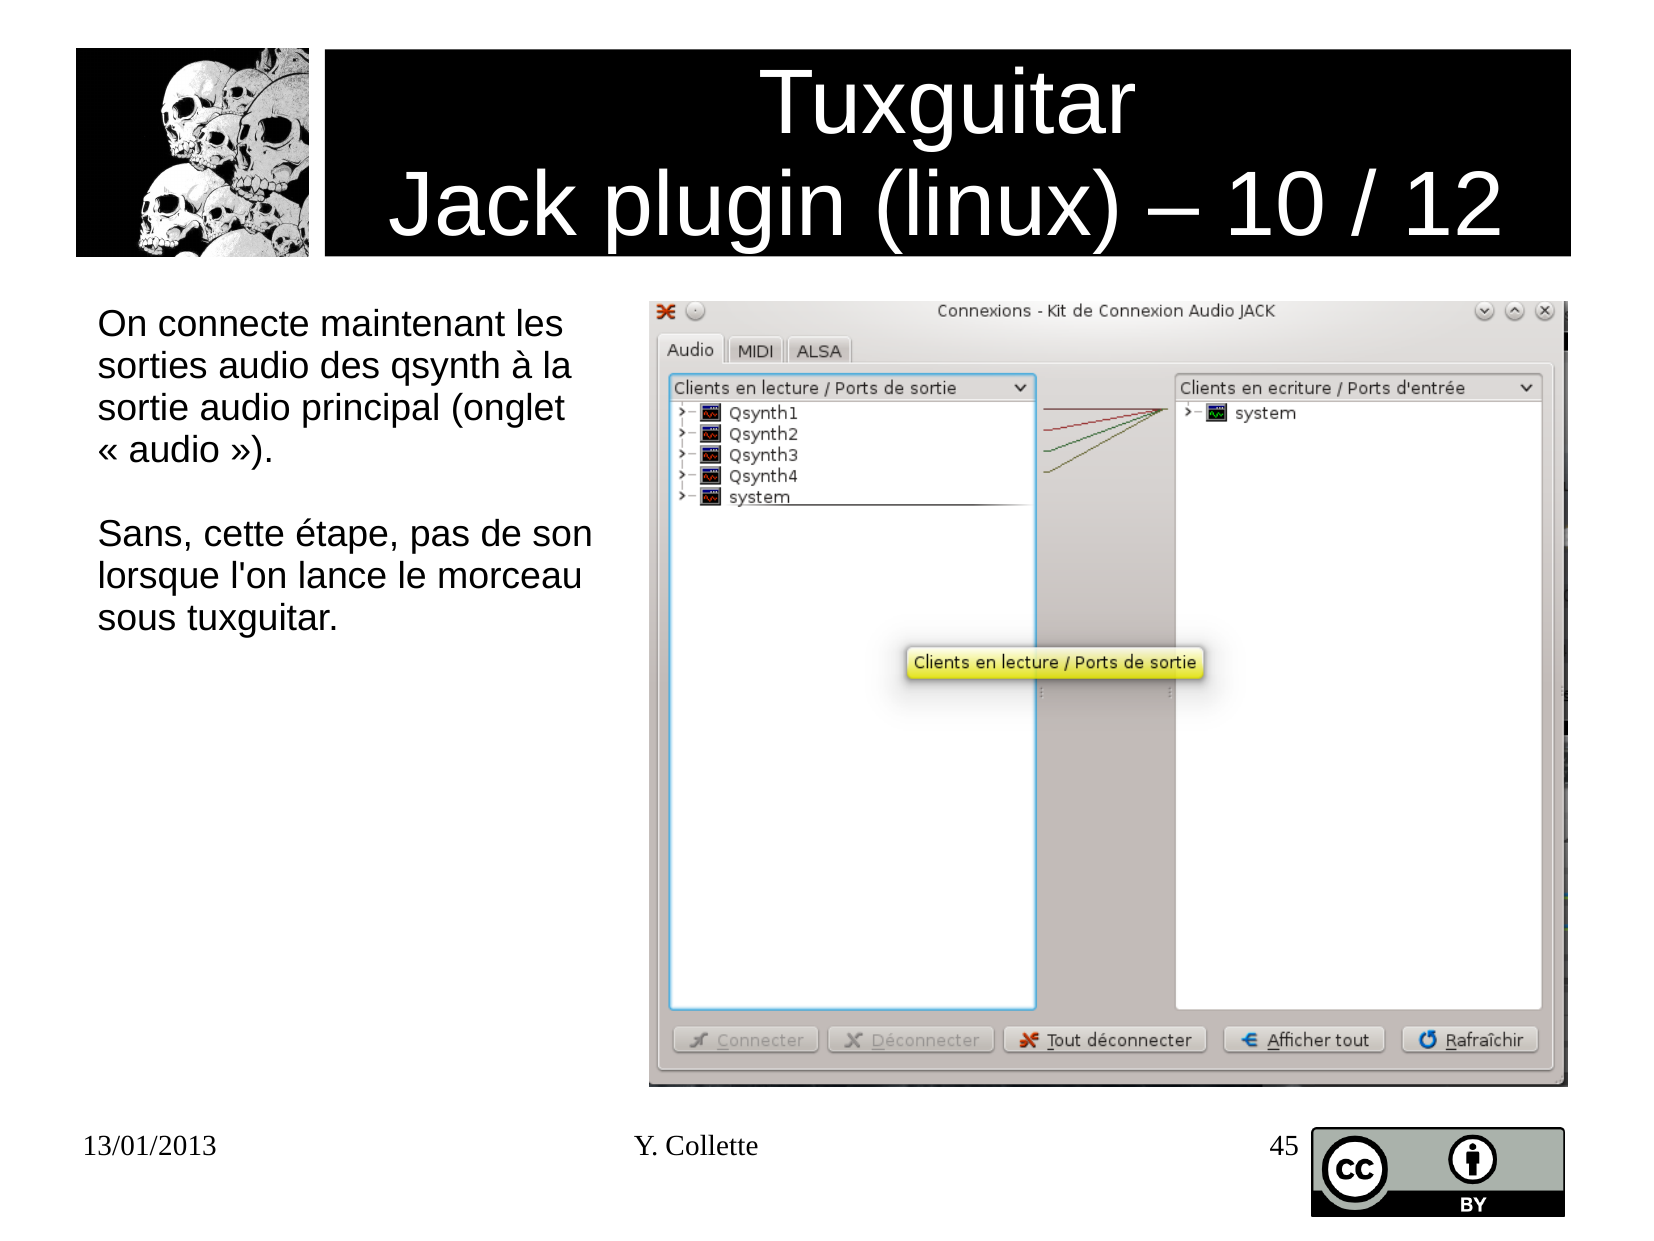

# Tuxguitar Jack plugin (linux) – 10 / 12
On connecte maintenant les sorties audio des qsynth à la sortie audio principal (onglet « audio »).
Sans, cette étape, pas de son lorsque l'on lance le morceau sous tuxguitar.
Y. Collette
45